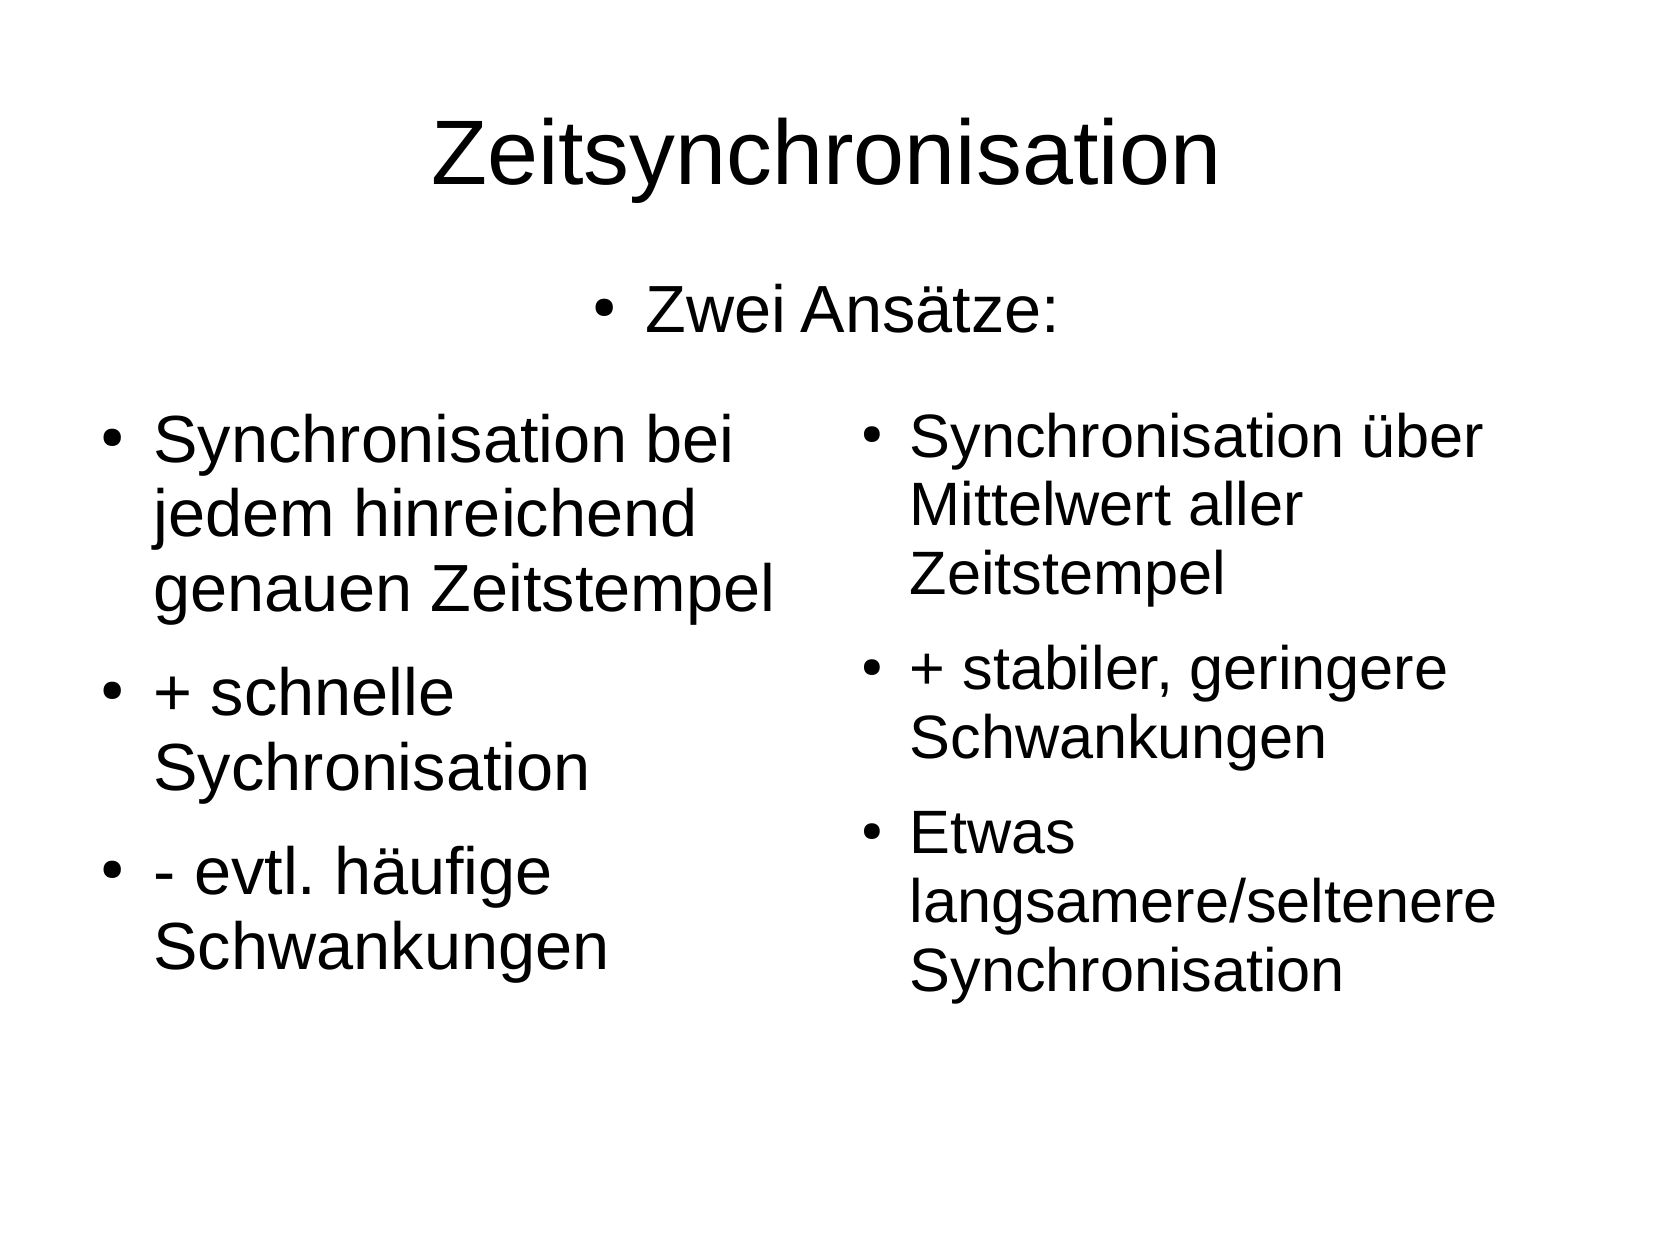

# Zeitsynchronisation
Zwei Ansätze:
Synchronisation bei jedem hinreichend genauen Zeitstempel
+ schnelle Sychronisation
- evtl. häufige Schwankungen
Synchronisation über Mittelwert aller Zeitstempel
+ stabiler, geringere Schwankungen
Etwas langsamere/seltenere Synchronisation